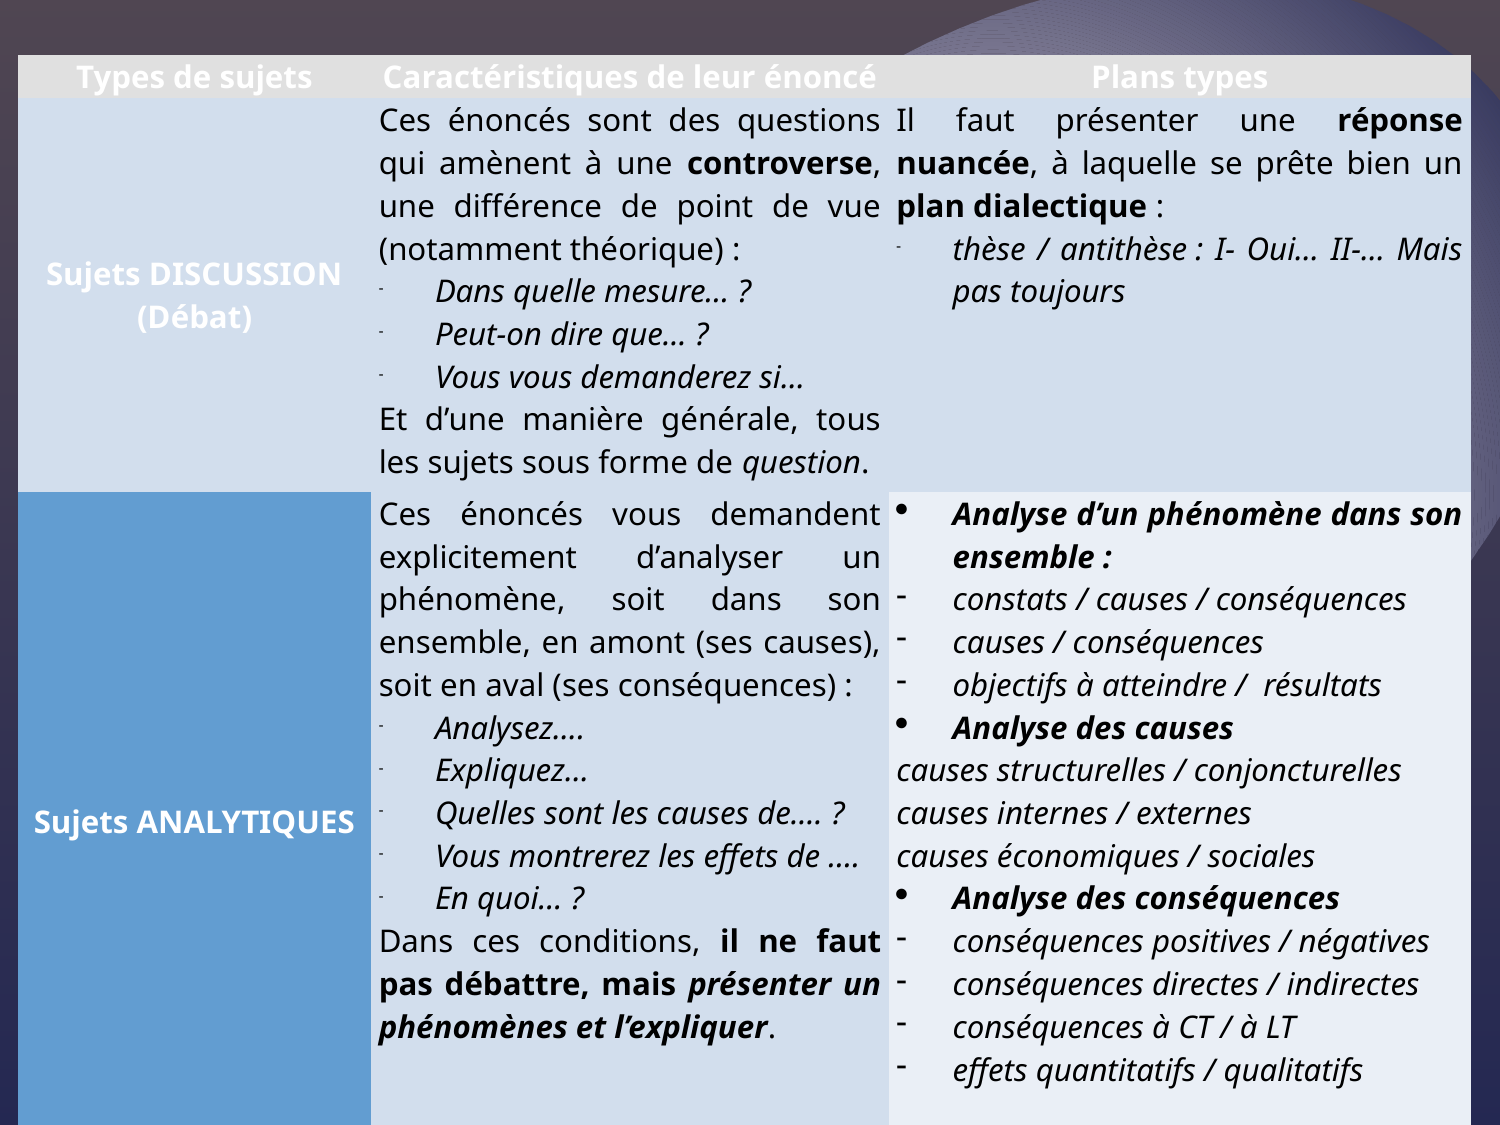

| Types de sujets | Caractéristiques de leur énoncé | Plans types |
| --- | --- | --- |
| Sujets DISCUSSION (Débat) | Ces énoncés sont des questions qui amènent à une controverse, une différence de point de vue (notamment théorique) : Dans quelle mesure… ? Peut-on dire que… ? Vous vous demanderez si… Et d’une manière générale, tous les sujets sous forme de question. | Il faut présenter une réponse nuancée, à laquelle se prête bien un plan dialectique : thèse / antithèse : I- Oui… II-… Mais pas toujours |
| Sujets ANALYTIQUES | Ces énoncés vous demandent explicitement d’analyser un phénomène, soit dans son ensemble, en amont (ses causes), soit en aval (ses conséquences) : Analysez…. Expliquez… Quelles sont les causes de…. ? Vous montrerez les effets de …. En quoi… ? Dans ces conditions, il ne faut pas débattre, mais présenter un phénomènes et l’expliquer. | Analyse d’un phénomène dans son ensemble : constats / causes / conséquences causes / conséquences objectifs à atteindre / résultats Analyse des causes causes structurelles / conjoncturelles causes internes / externes causes économiques / sociales Analyse des conséquences conséquences positives / négatives conséquences directes / indirectes conséquences à CT / à LT effets quantitatifs / qualitatifs |
#